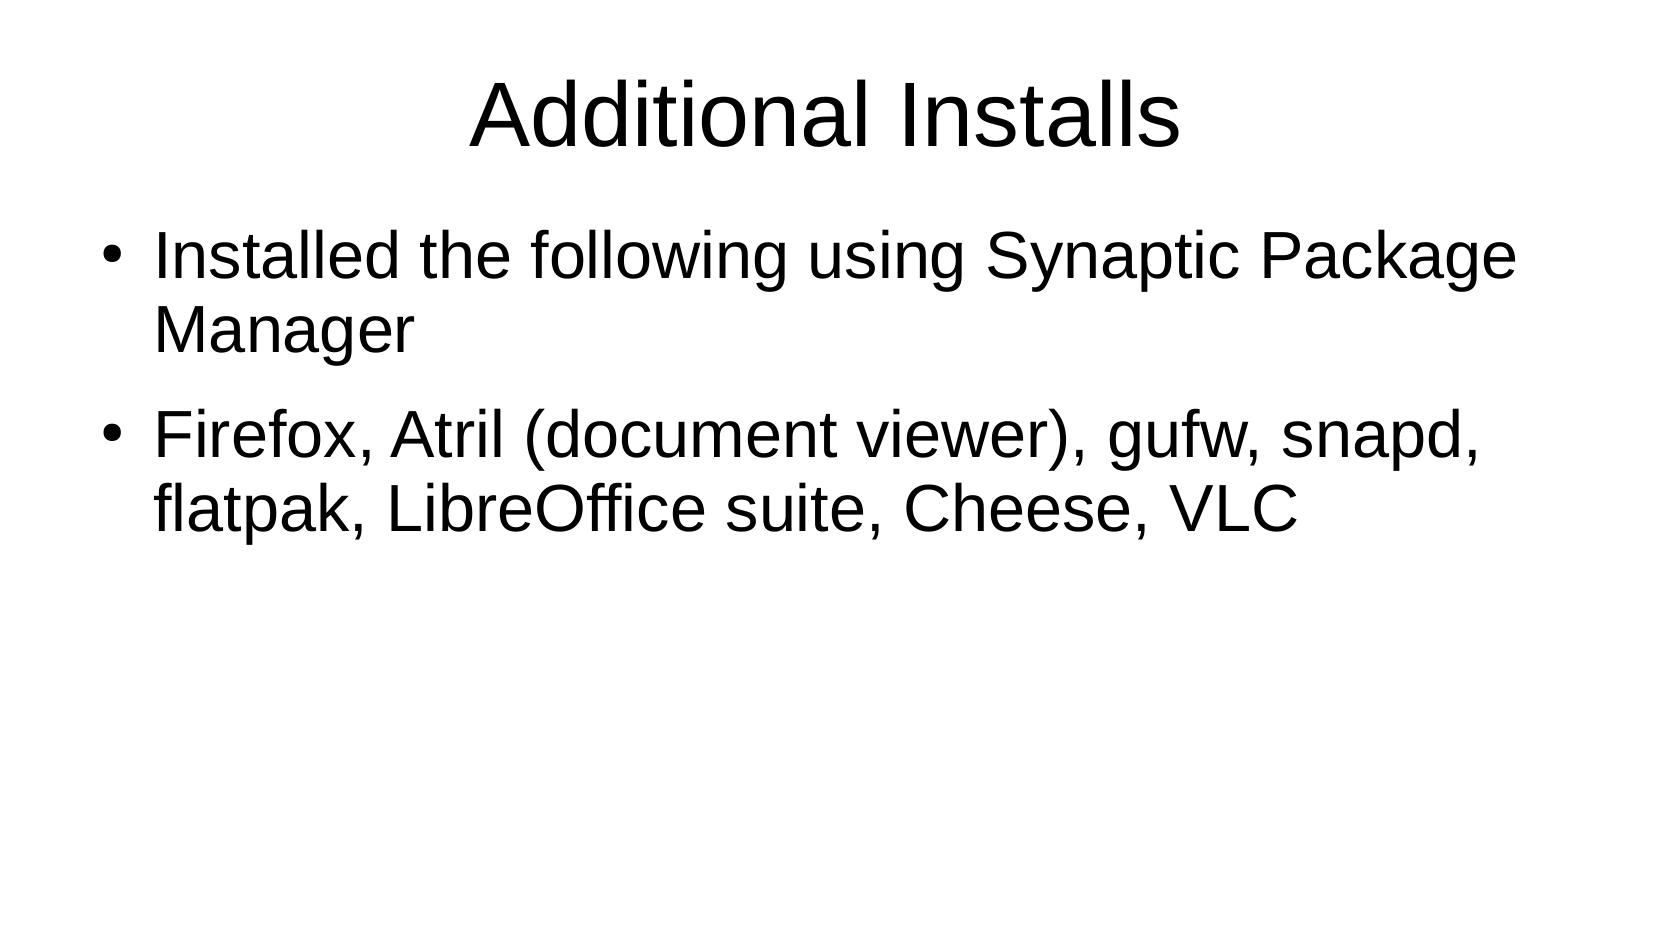

# Additional Installs
Installed the following using Synaptic Package Manager
Firefox, Atril (document viewer), gufw, snapd, flatpak, LibreOffice suite, Cheese, VLC